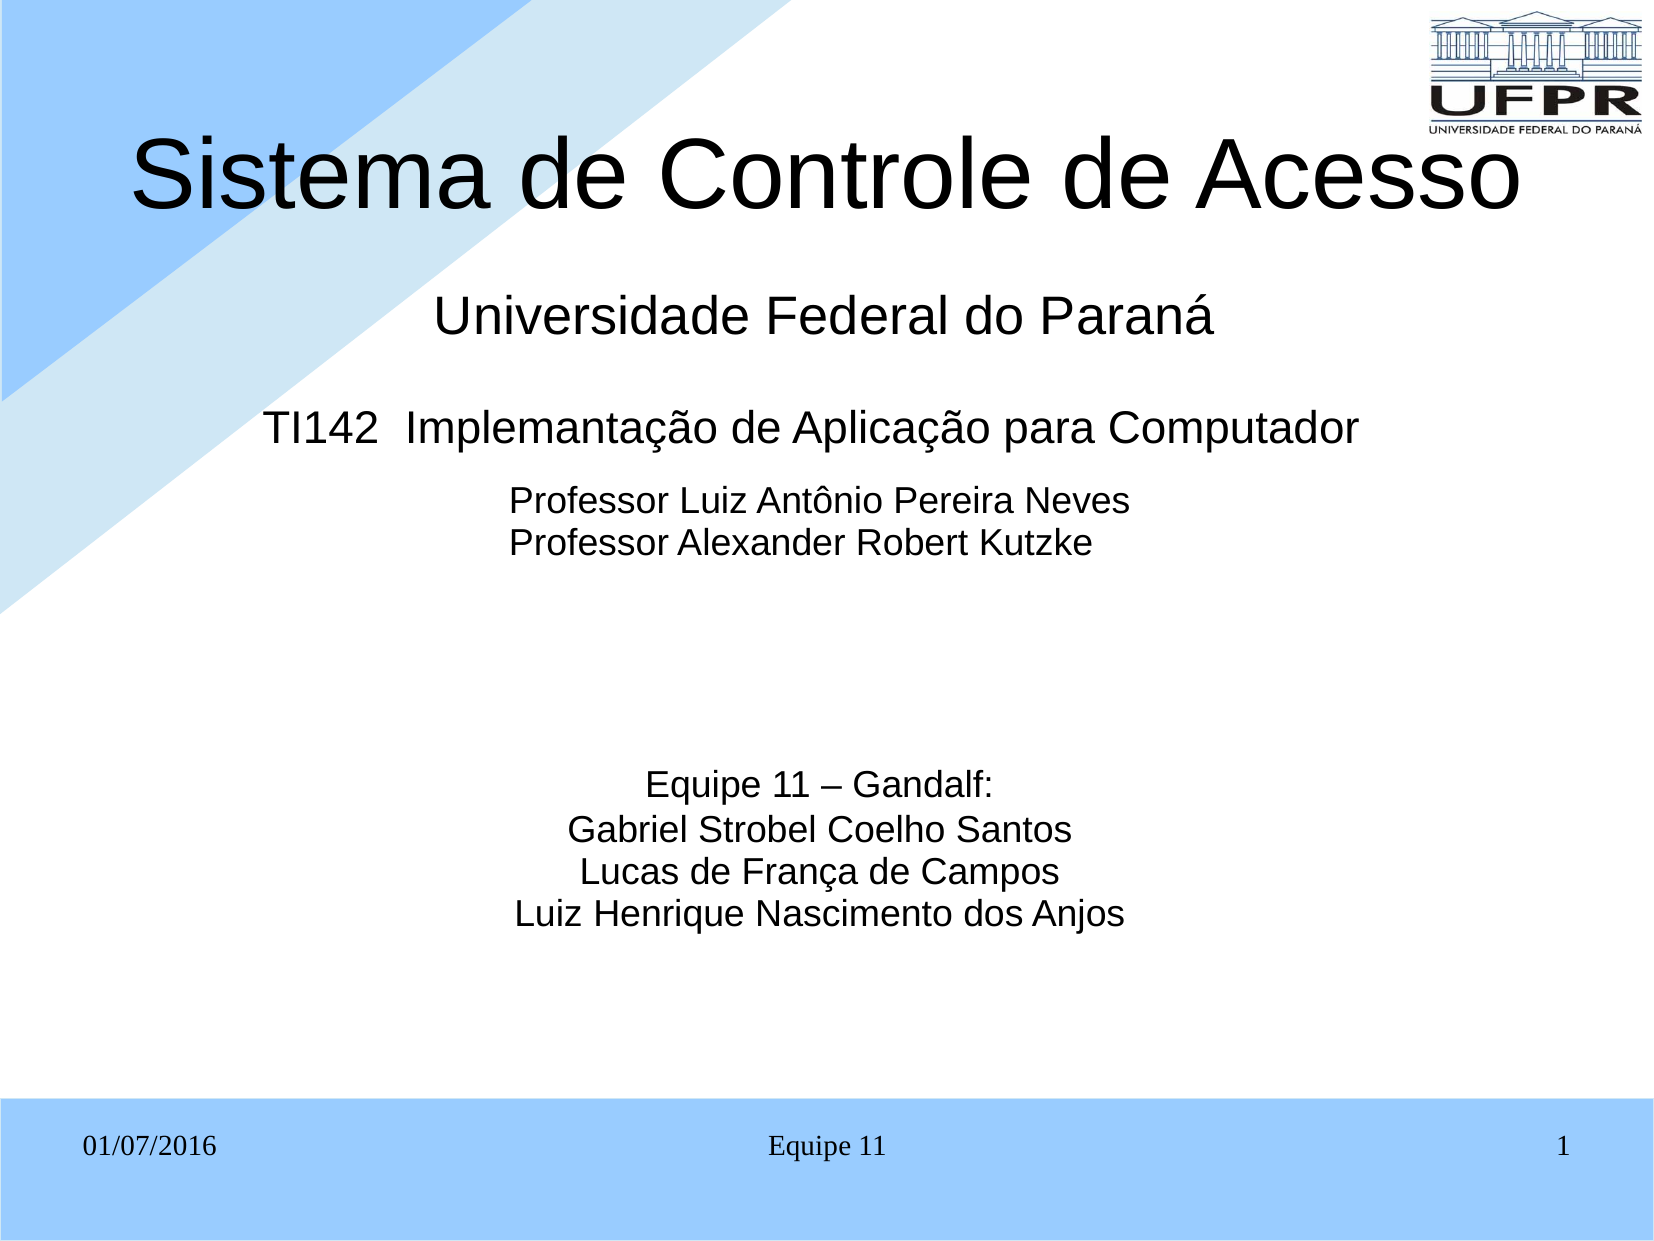

# Sistema de Controle de Acesso
Universidade Federal do Paraná
TI142 ­ Implemantação de Aplicação para Computador
Professor Luiz Antônio Pereira Neves
Professor Alexander Robert Kutzke
Equipe 11 – Gandalf:
Gabriel Strobel Coelho Santos
Lucas de França de Campos
Luiz Henrique Nascimento dos Anjos
1